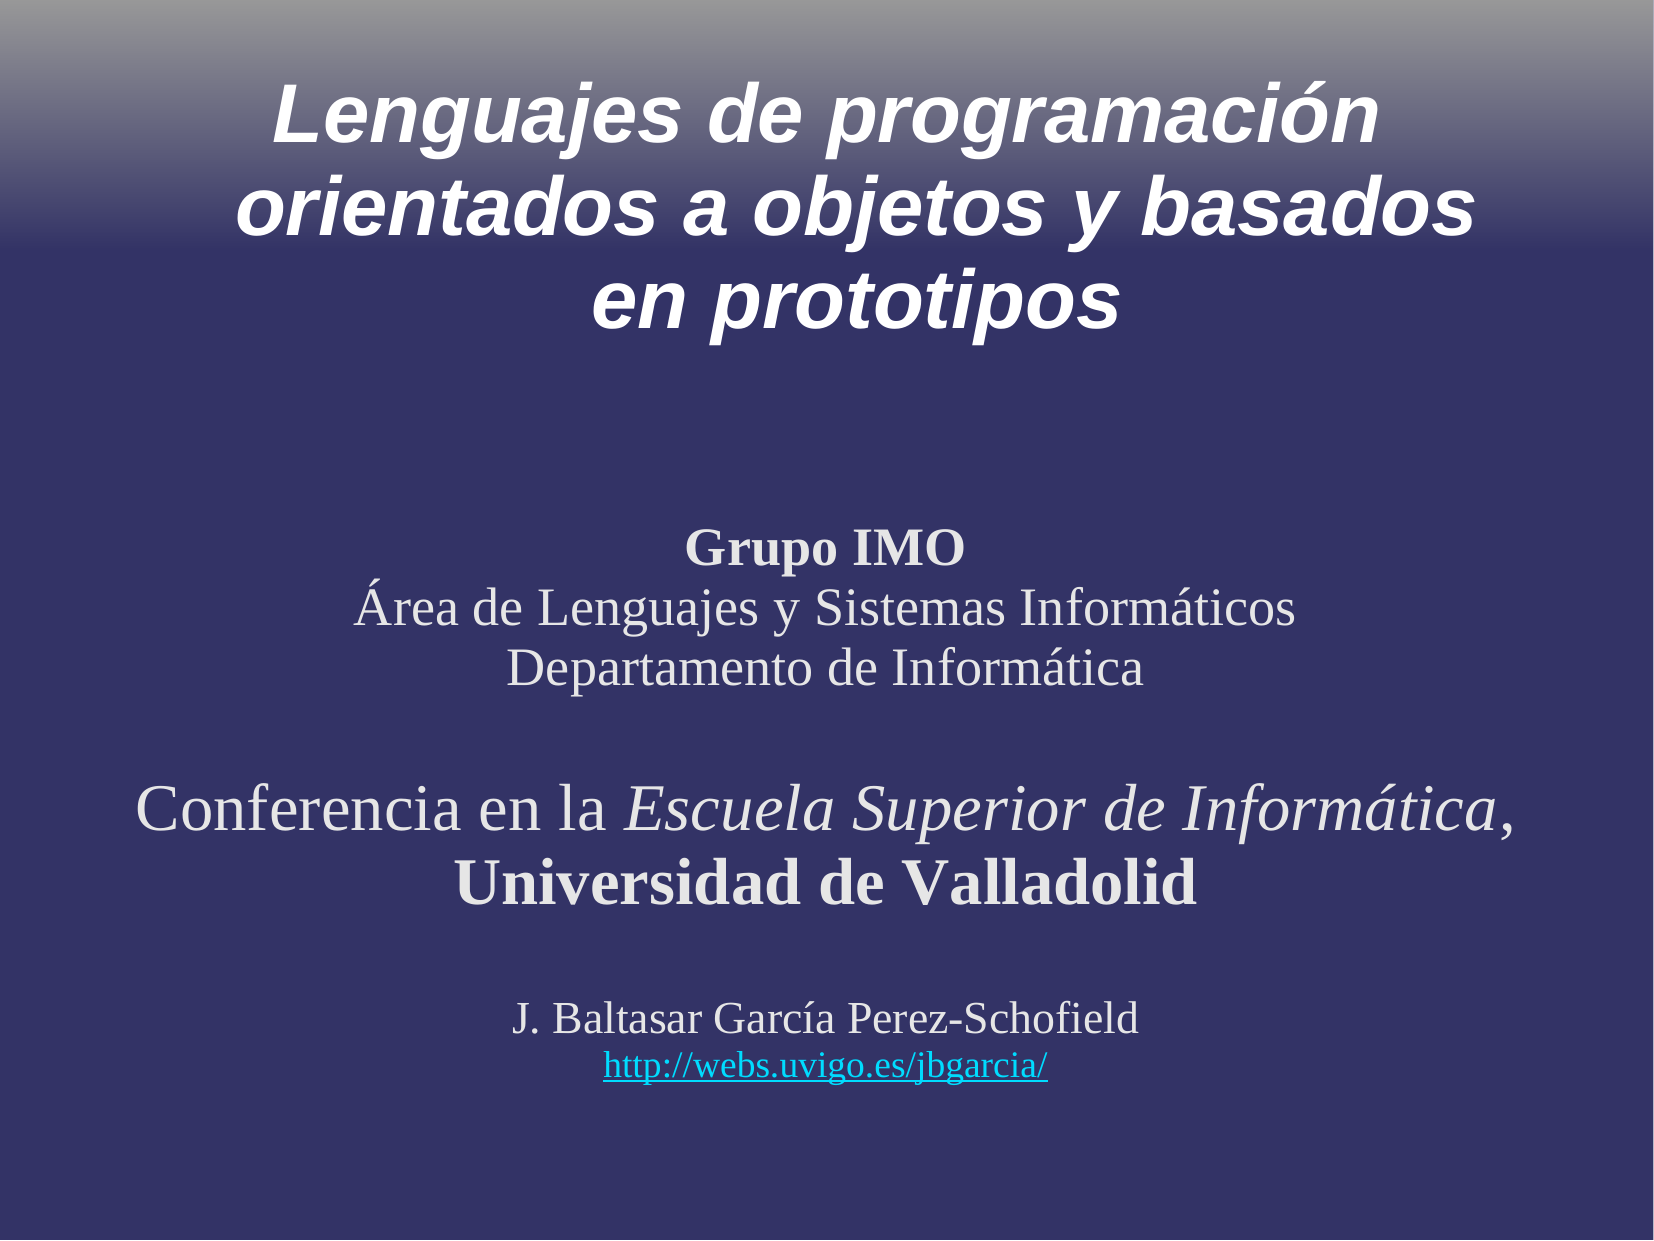

# Lenguajes de programación orientados a objetos y basados en prototipos
Grupo IMO
Área de Lenguajes y Sistemas Informáticos
Departamento de Informática
Conferencia en la Escuela Superior de Informática,
Universidad de Valladolid
J. Baltasar García Perez-Schofield
http://webs.uvigo.es/jbgarcia/